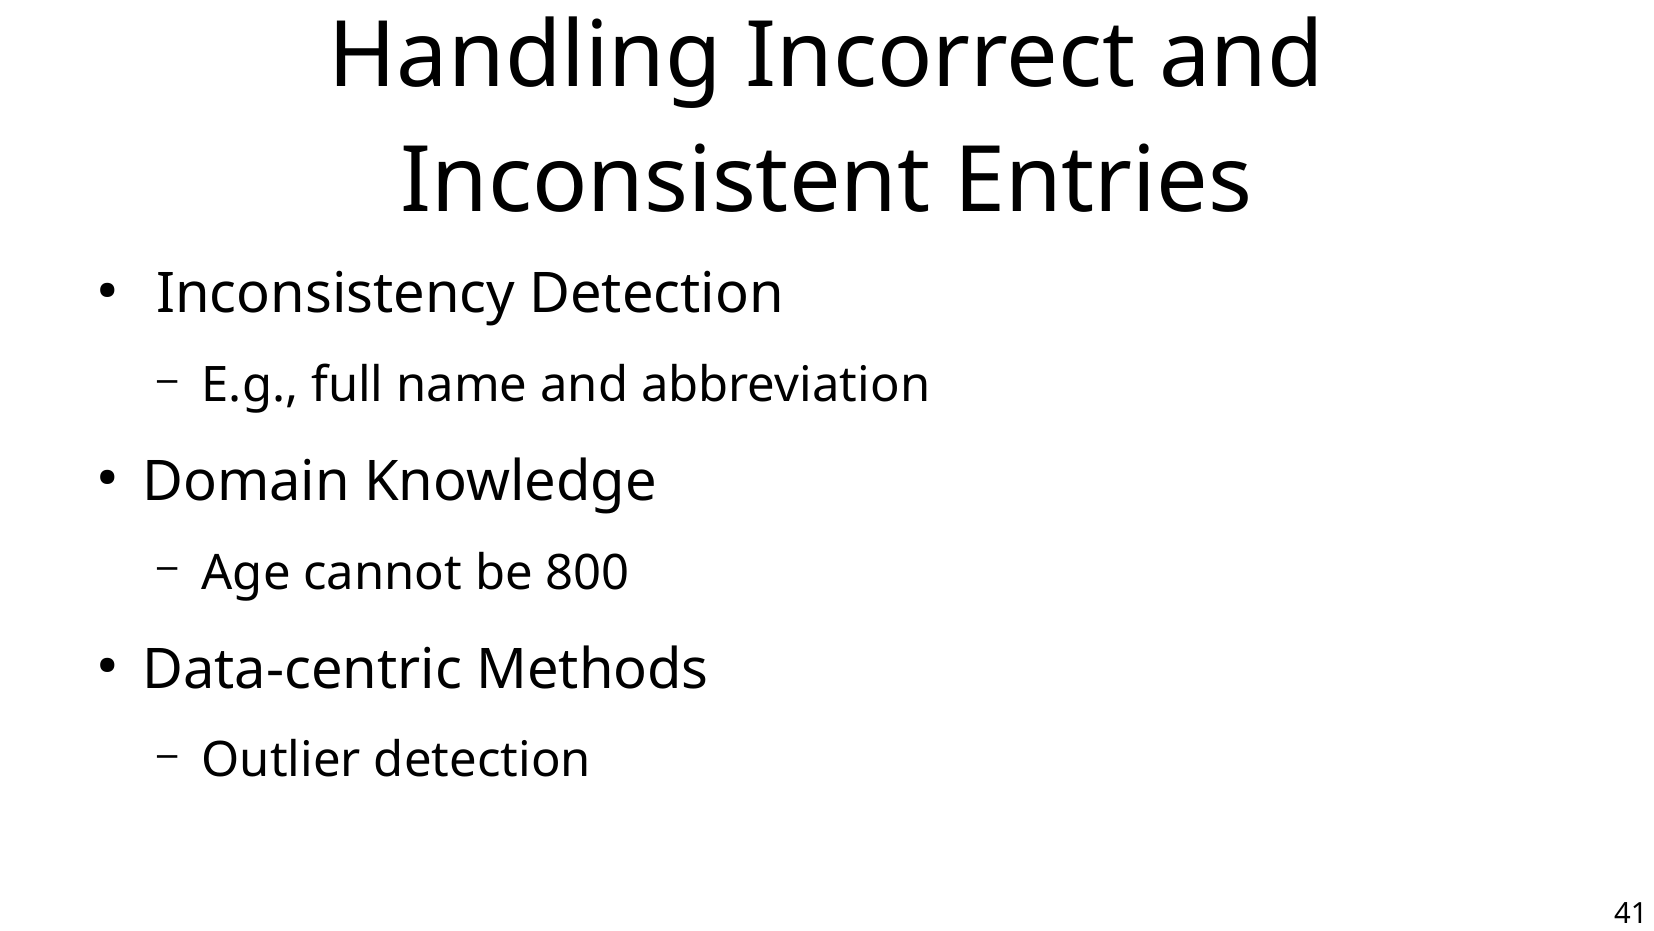

# Handling Incorrect and Inconsistent Entries
 Inconsistency Detection
E.g., full name and abbreviation
Domain Knowledge
Age cannot be 800
Data-centric Methods
Outlier detection
41